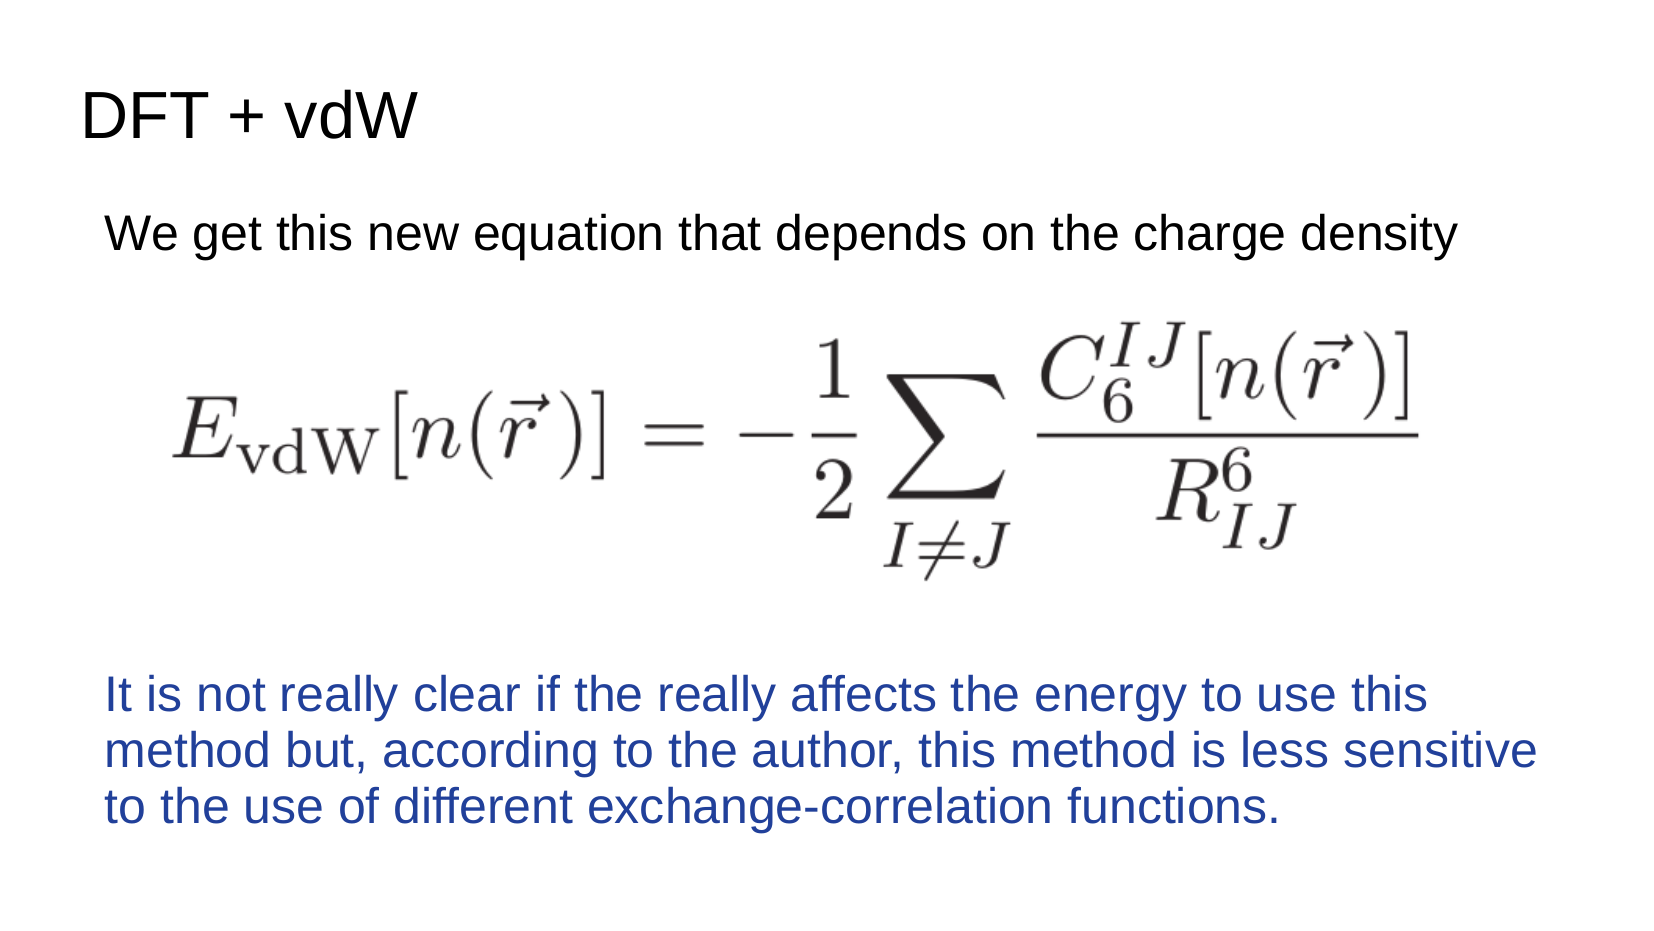

# DFT + vdW
We get this new equation that depends on the charge density
It is not really clear if the really affects the energy to use this method but, according to the author, this method is less sensitive to the use of different exchange-correlation functions.